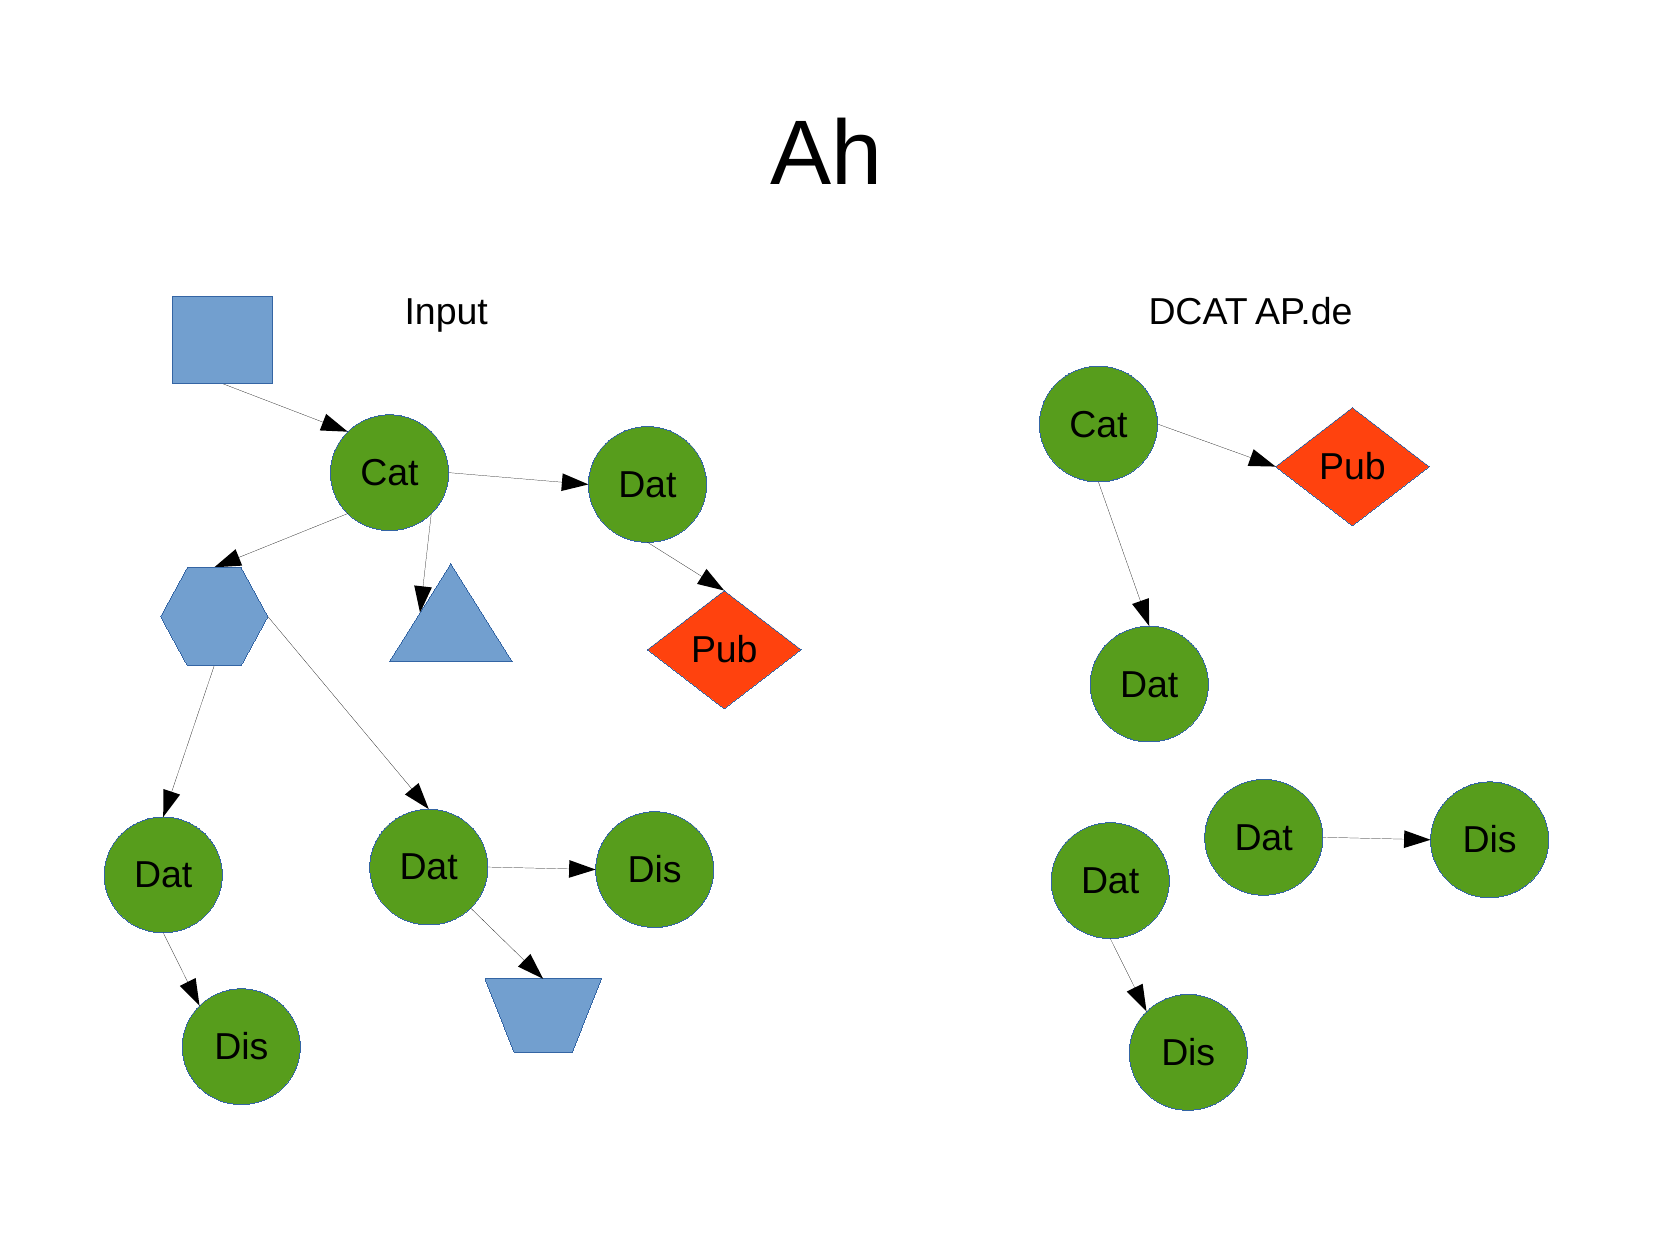

# Ah
Input
DCAT AP.de
Cat
Pub
Cat
Dat
Pub
Dat
Dat
Dis
Dat
Dis
Dat
Dat
Dis
Dis